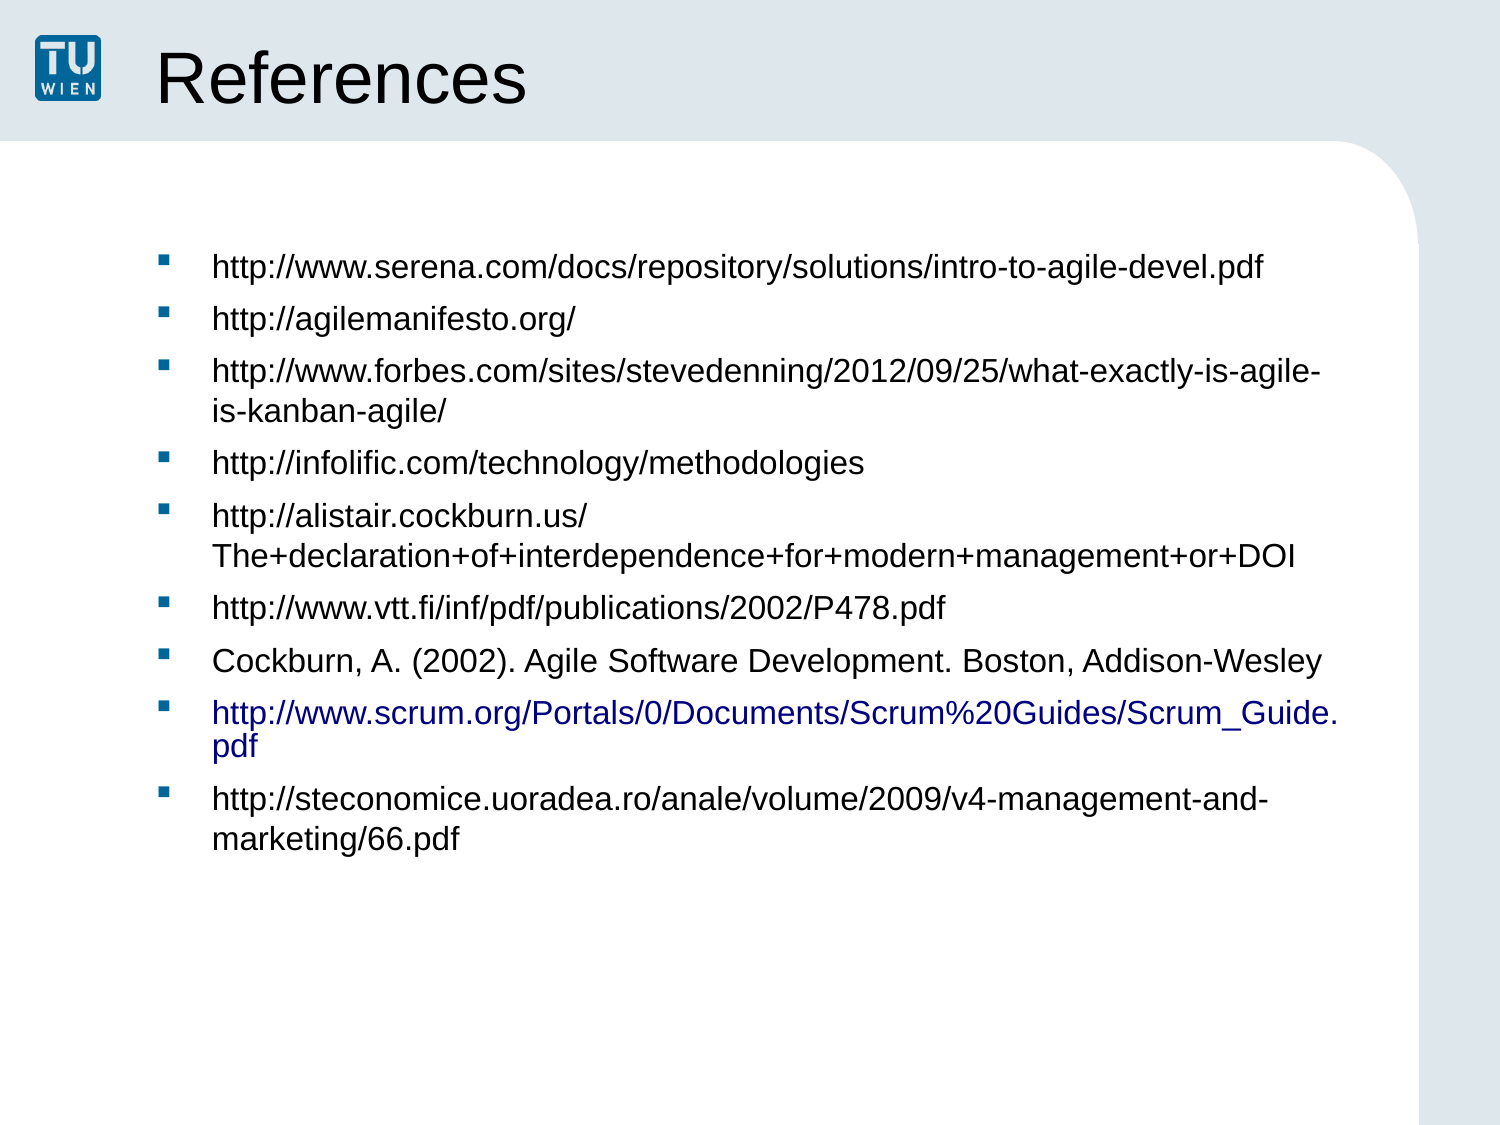

# References
http://www.serena.com/docs/repository/solutions/intro-to-agile-devel.pdf
http://agilemanifesto.org/
http://www.forbes.com/sites/stevedenning/2012/09/25/what-exactly-is-agile-is-kanban-agile/
http://infolific.com/technology/methodologies
http://alistair.cockburn.us/The+declaration+of+interdependence+for+modern+management+or+DOI
http://www.vtt.fi/inf/pdf/publications/2002/P478.pdf
Cockburn, A. (2002). Agile Software Development. Boston, Addison-Wesley
http://www.scrum.org/Portals/0/Documents/Scrum%20Guides/Scrum_Guide.pdf
http://steconomice.uoradea.ro/anale/volume/2009/v4-management-and-marketing/66.pdf